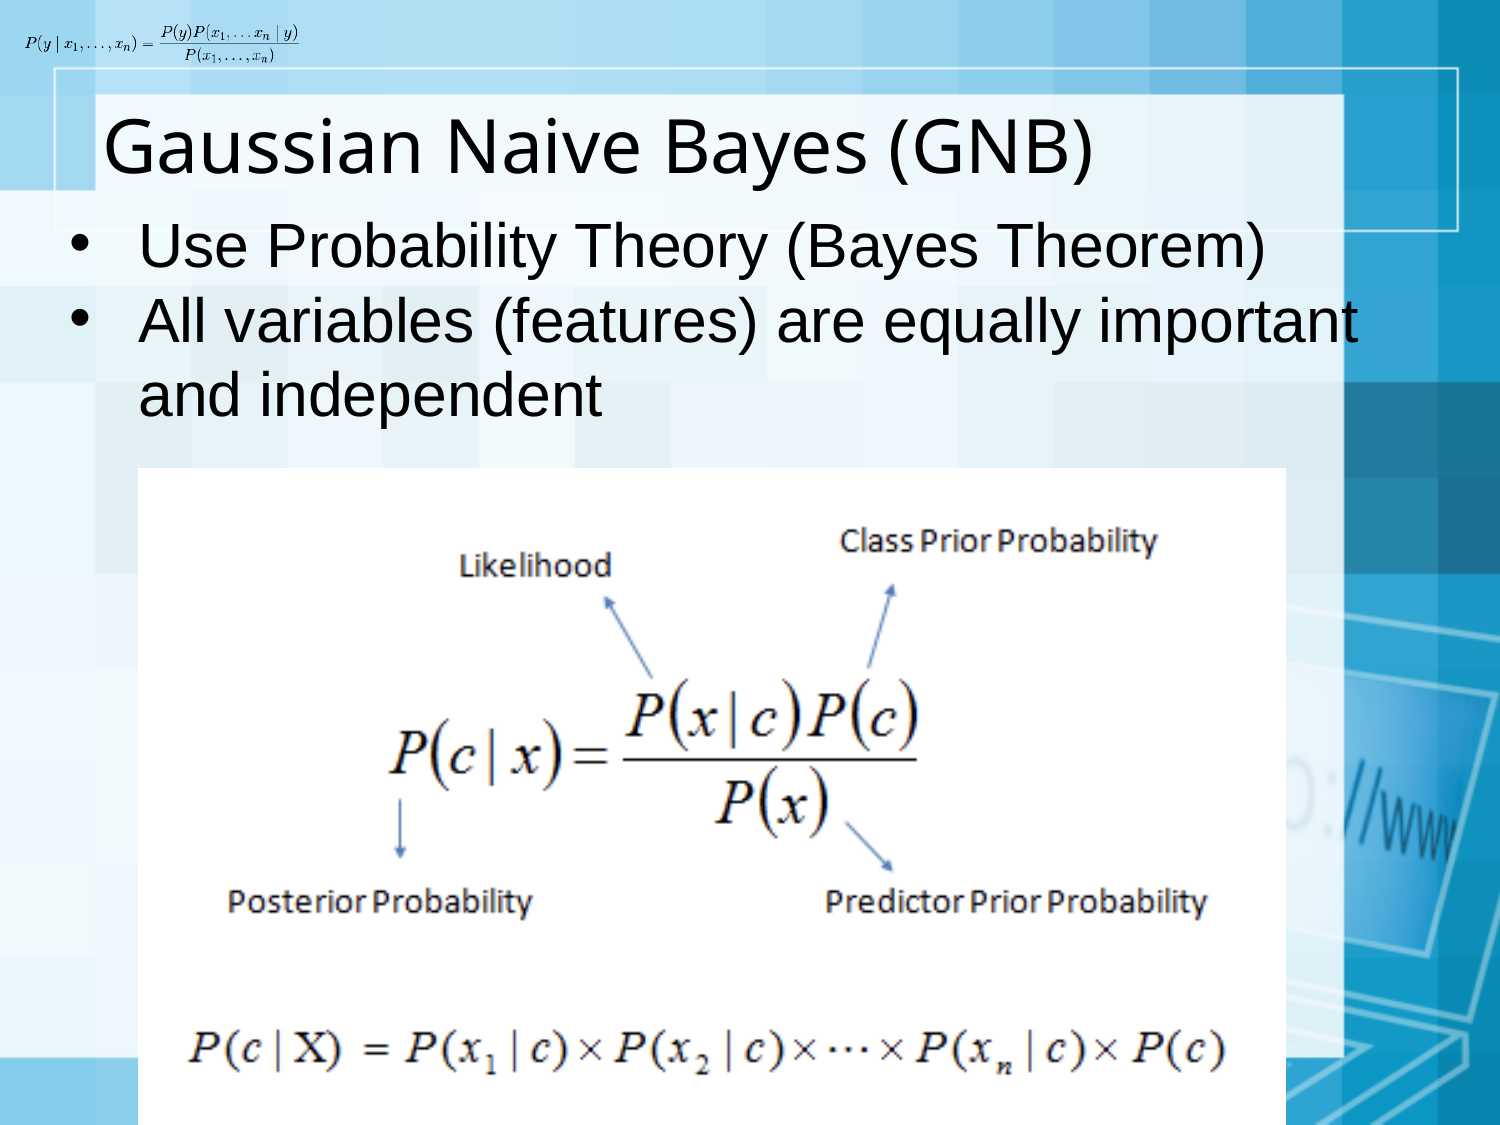

# Gaussian Naive Bayes (GNB)
Use Probability Theory (Bayes Theorem)
All variables (features) are equally important and independent